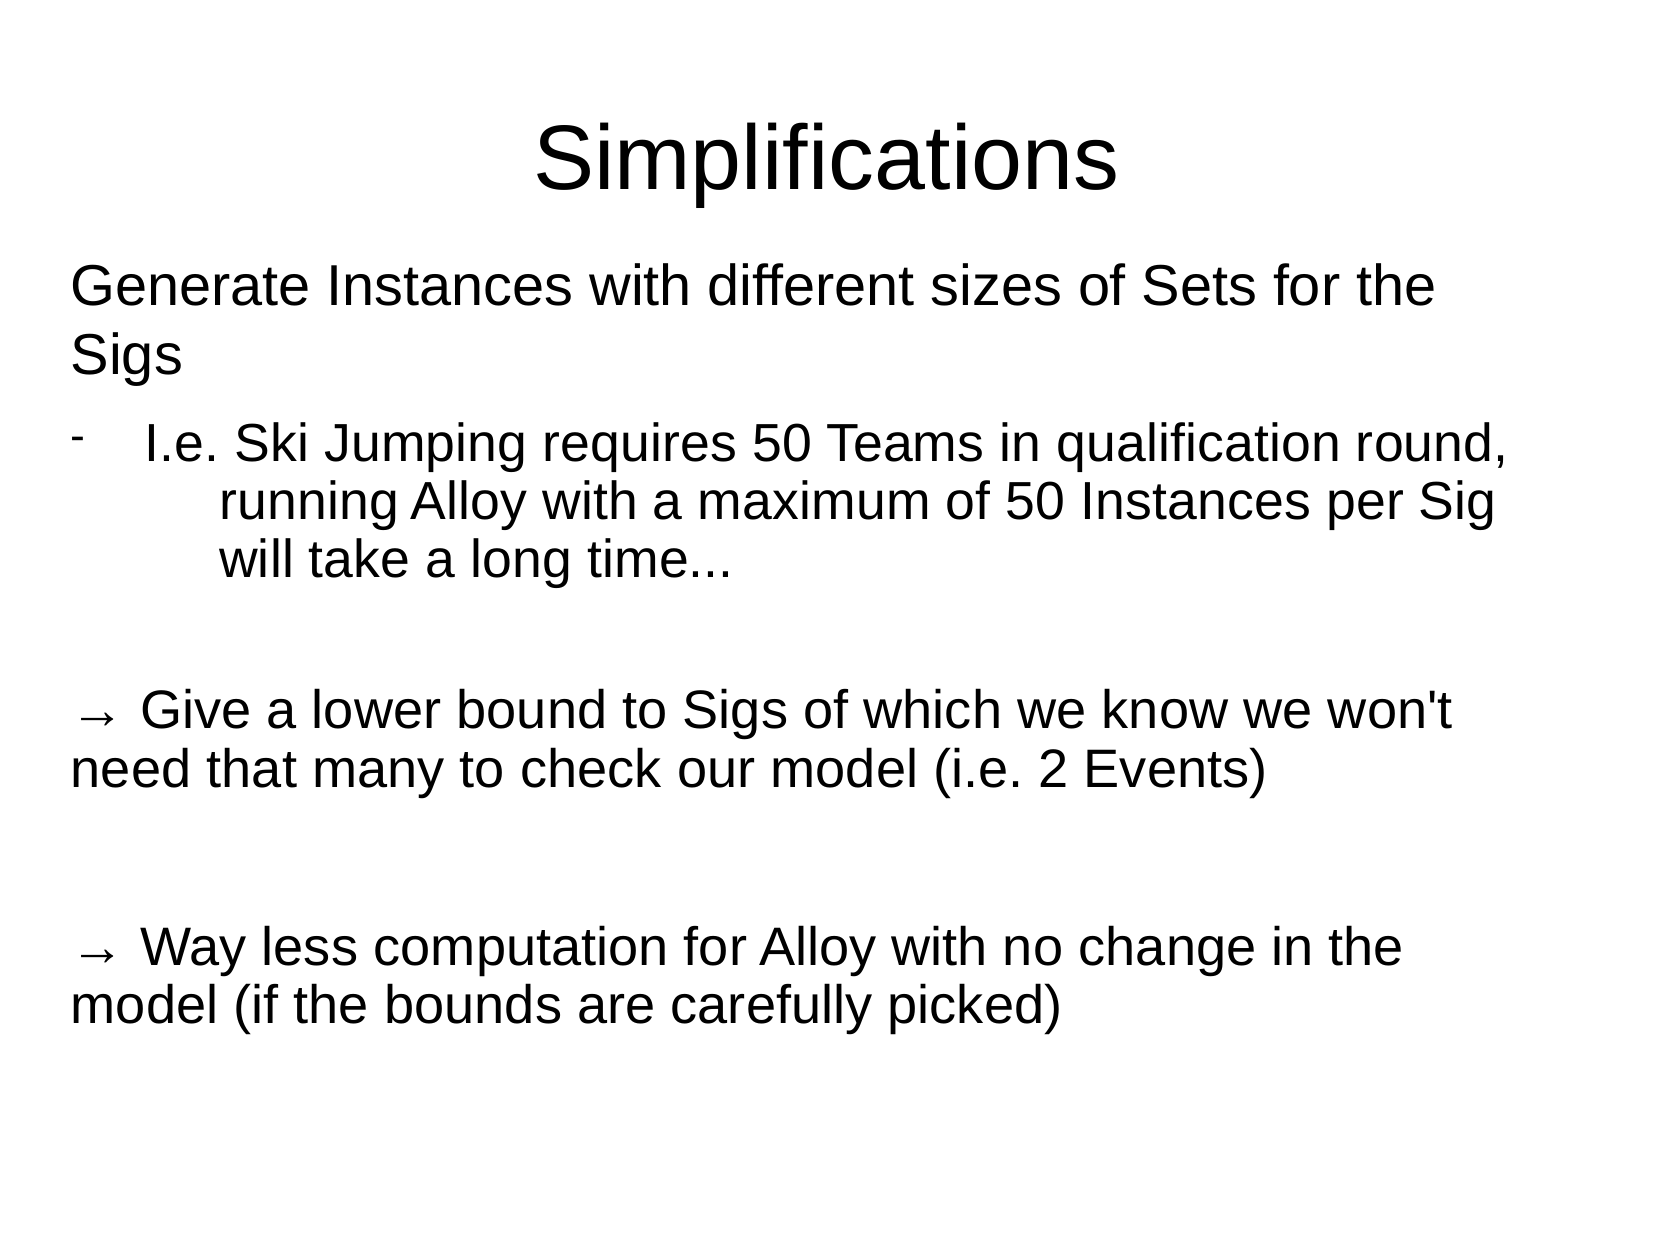

# Simplifications
Generate Instances with different sizes of Sets for the Sigs
I.e. Ski Jumping requires 50 Teams in qualification round, running Alloy with a maximum of 50 Instances per Sig will take a long time...
→ Give a lower bound to Sigs of which we know we won't need that many to check our model (i.e. 2 Events)
→ Way less computation for Alloy with no change in the model (if the bounds are carefully picked)